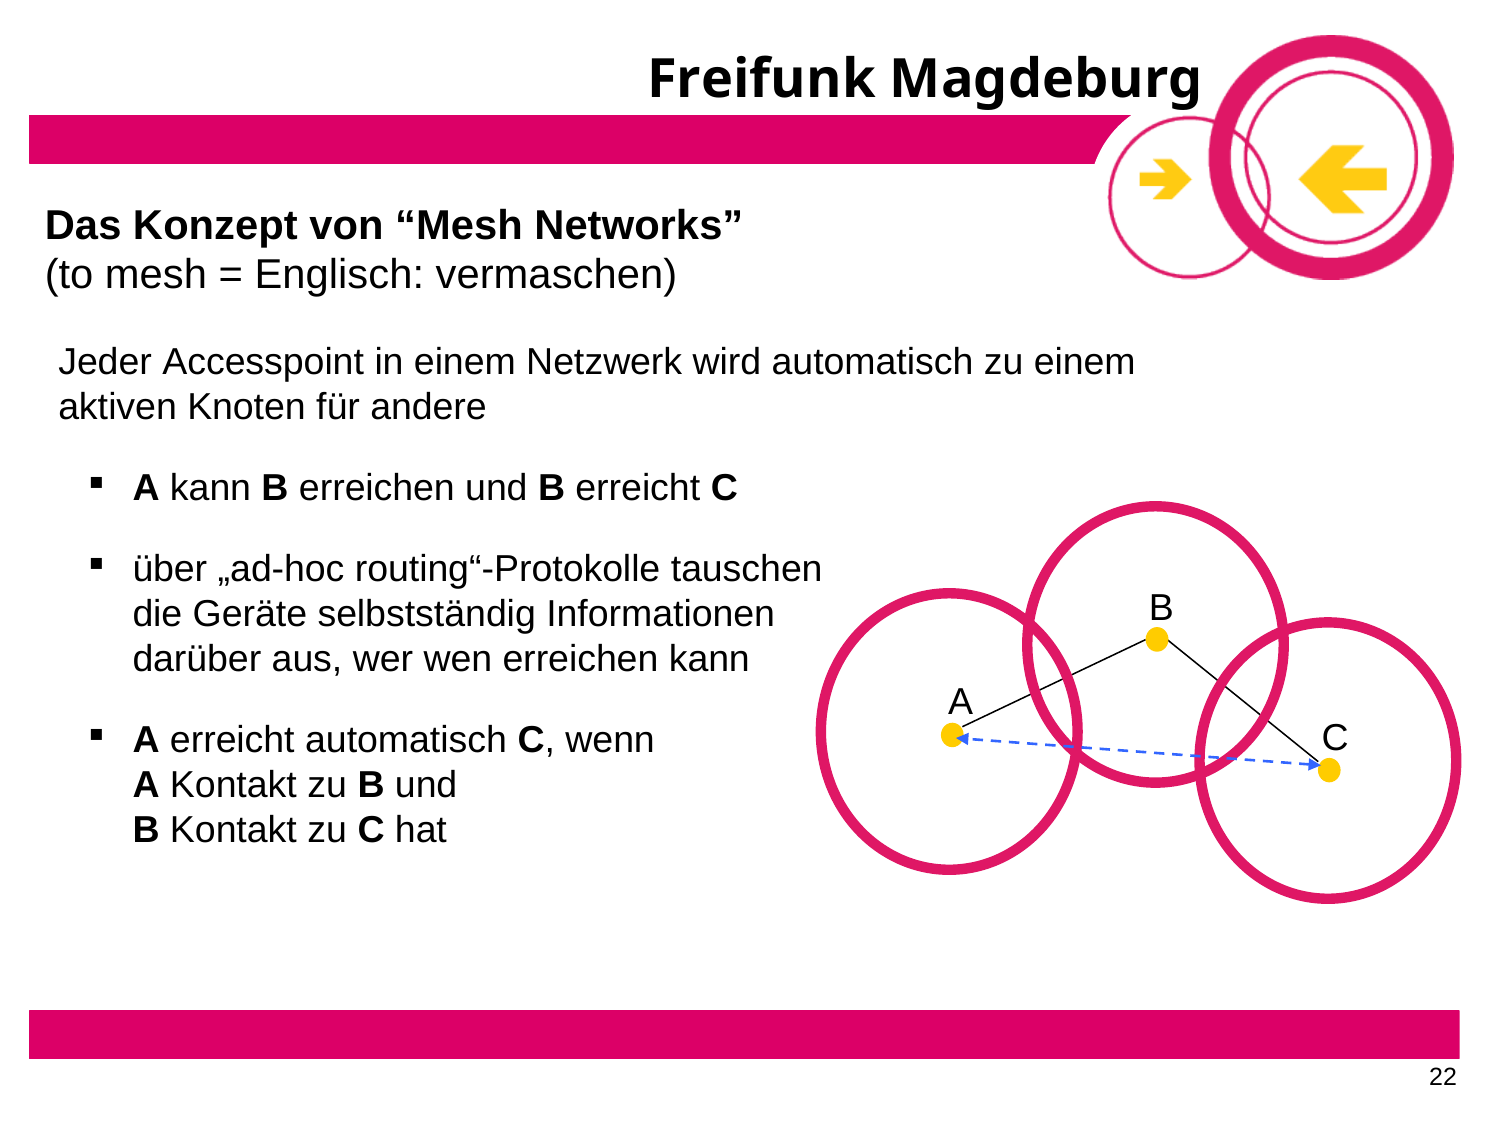

Das Konzept von “Mesh Networks”
(to mesh = Englisch: vermaschen)
Jeder Accesspoint in einem Netzwerk wird automatisch zu einem aktiven Knoten für andere
A kann B erreichen und B erreicht C
über „ad-hoc routing“-Protokolle tauschen
die Geräte selbstständig Informationen
darüber aus, wer wen erreichen kann
A erreicht automatisch C, wenn
A Kontakt zu B und
B Kontakt zu C hat
B
A
C
22